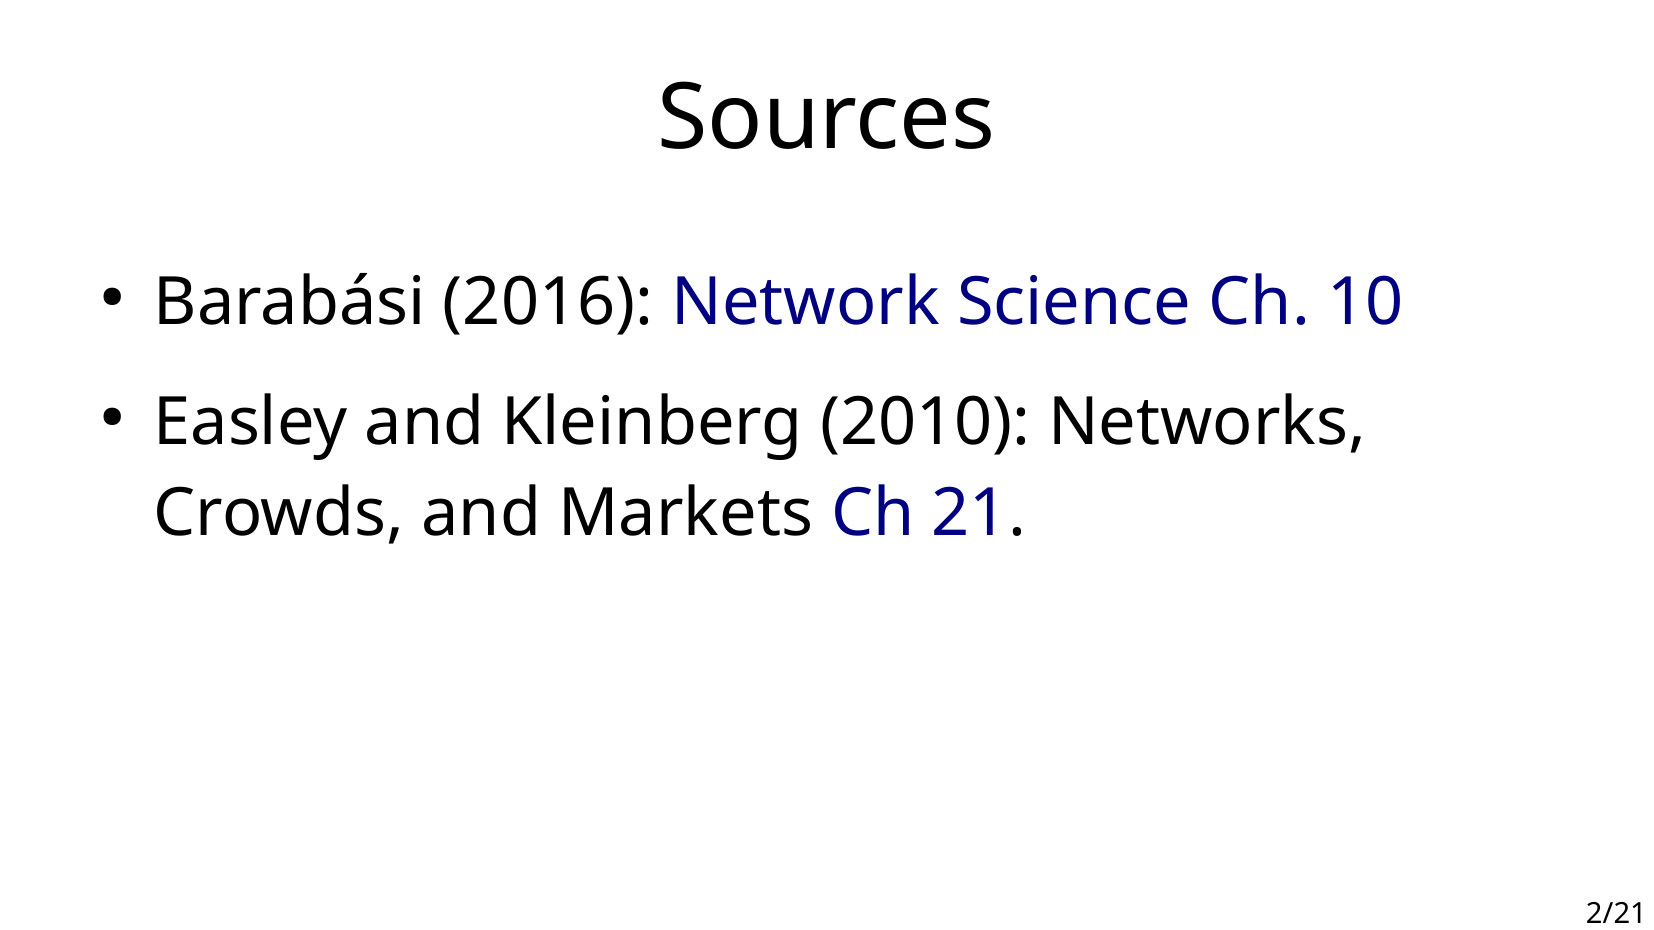

# Sources
Barabási (2016): Network Science Ch. 10
Easley and Kleinberg (2010): Networks, Crowds, and Markets Ch 21.
2